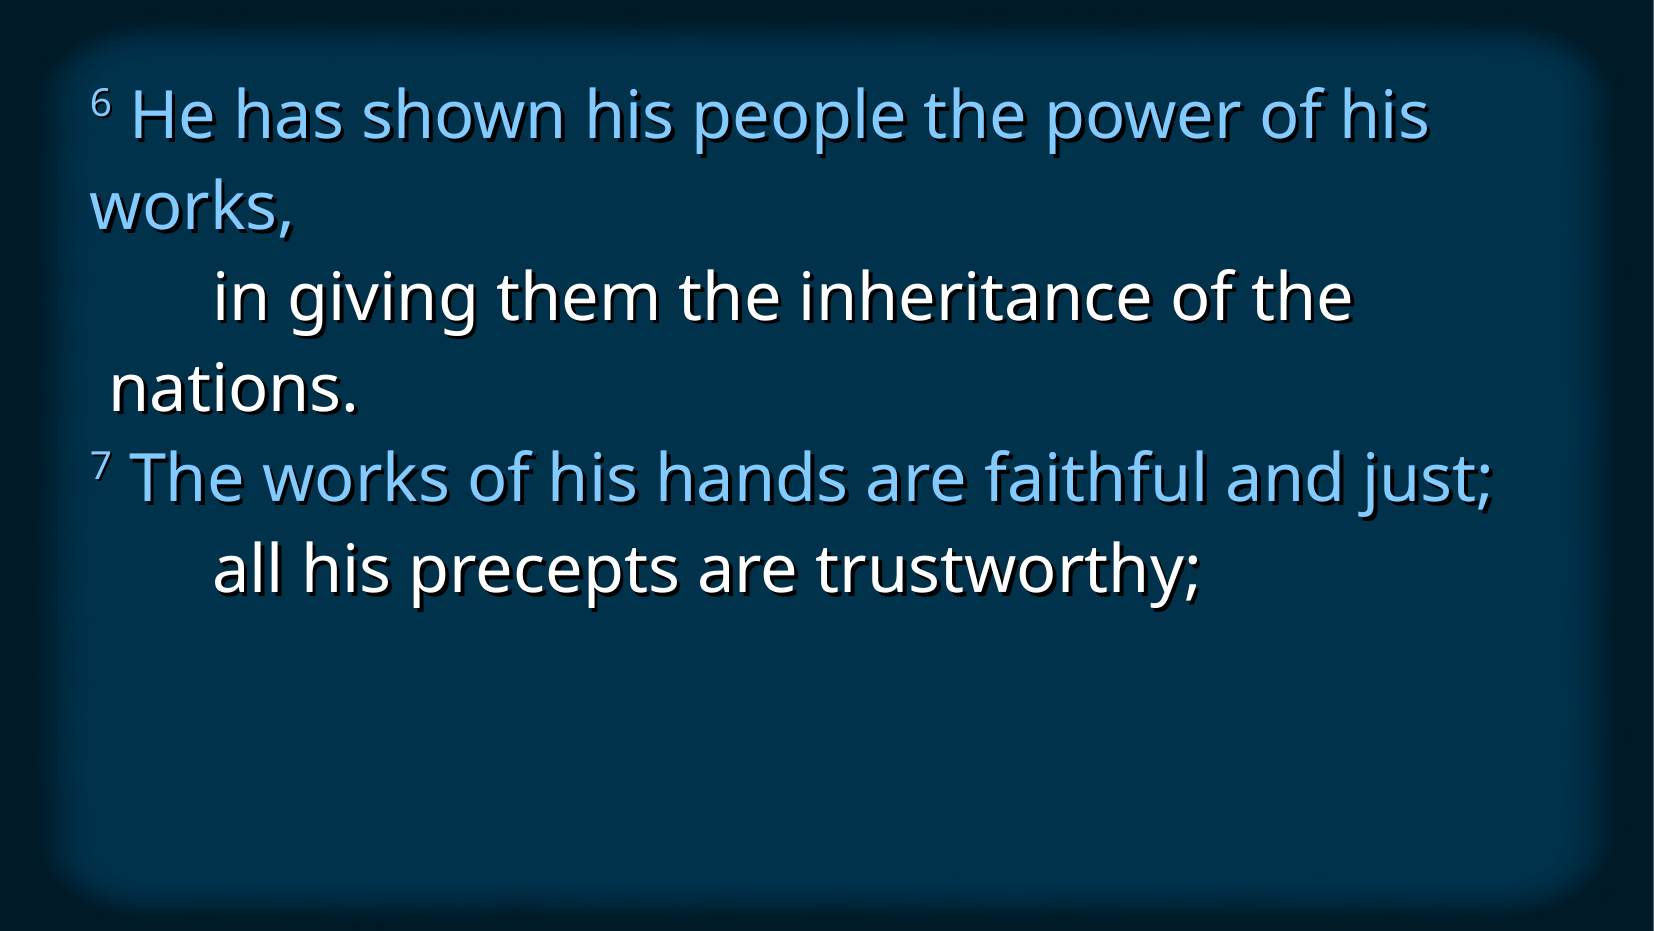

6 He has shown his people the power of his works,
 in giving them the inheritance of the nations.
7 The works of his hands are faithful and just;
 all his precepts are trustworthy;